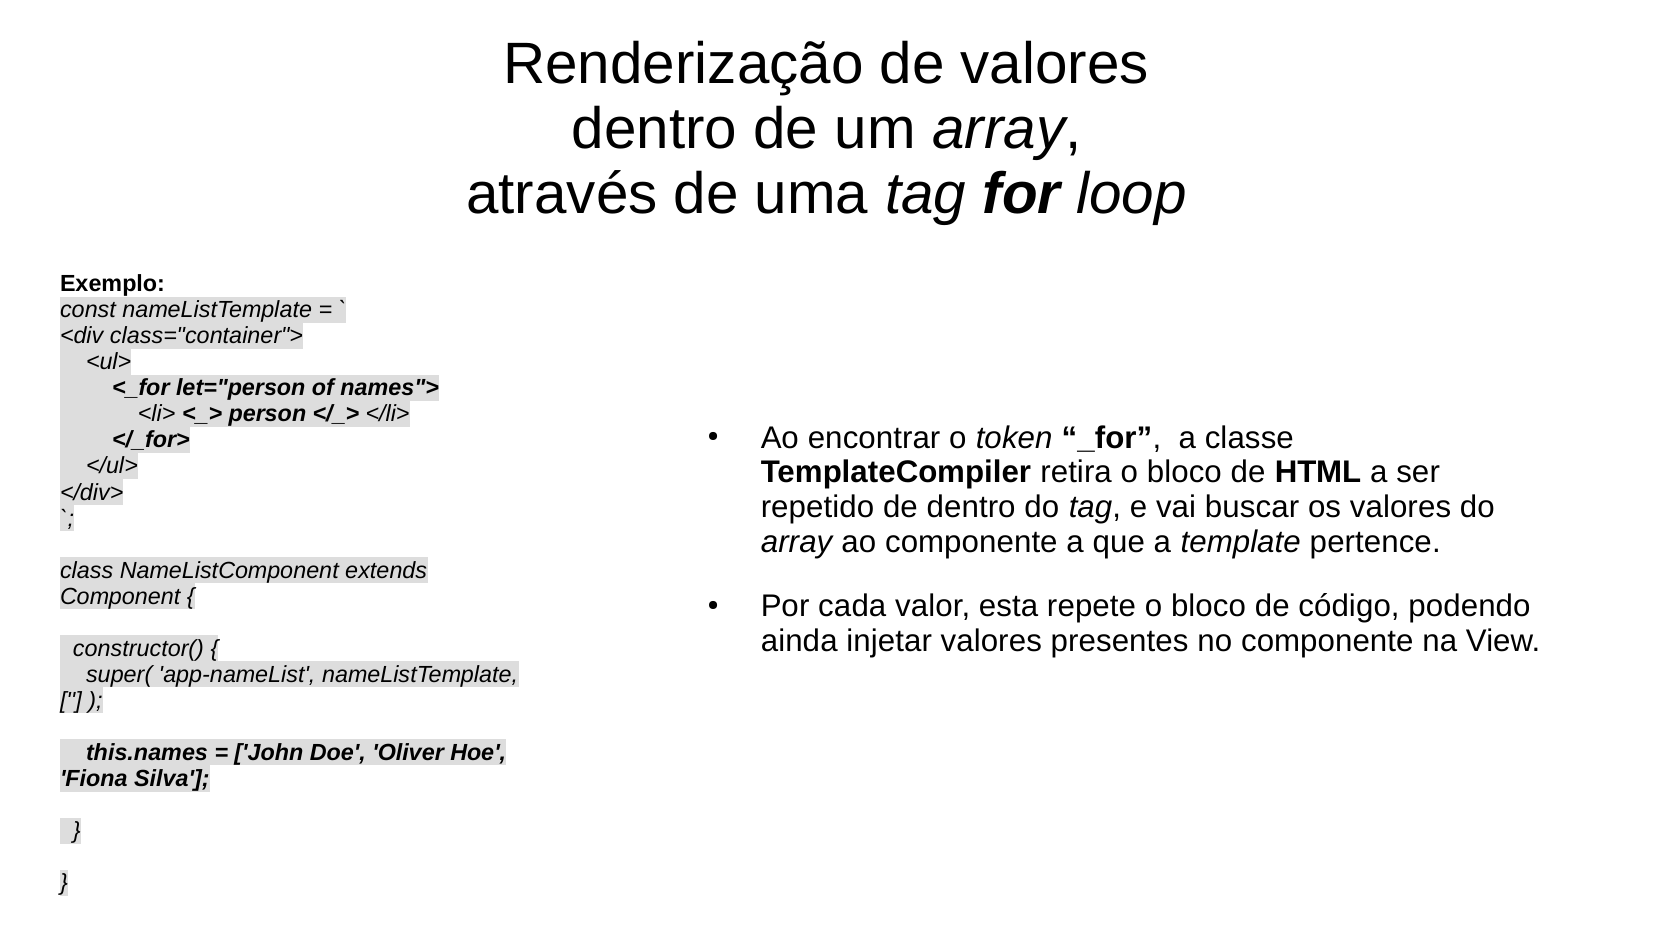

# Renderização de valores dentro de um array, através de uma tag for loop
Exemplo:
const nameListTemplate = `
<div class="container">
 <ul>
 <_for let="person of names">
 <li> <_> person </_> </li>
 </_for>
 </ul>
</div>
`;
class NameListComponent extends Component {
 constructor() {
 super( 'app-nameList', nameListTemplate, [''] );
 this.names = ['John Doe', 'Oliver Hoe', 'Fiona Silva'];
 }
}
Ao encontrar o token “_for”, a classe TemplateCompiler retira o bloco de HTML a ser repetido de dentro do tag, e vai buscar os valores do array ao componente a que a template pertence.
Por cada valor, esta repete o bloco de código, podendo ainda injetar valores presentes no componente na View.